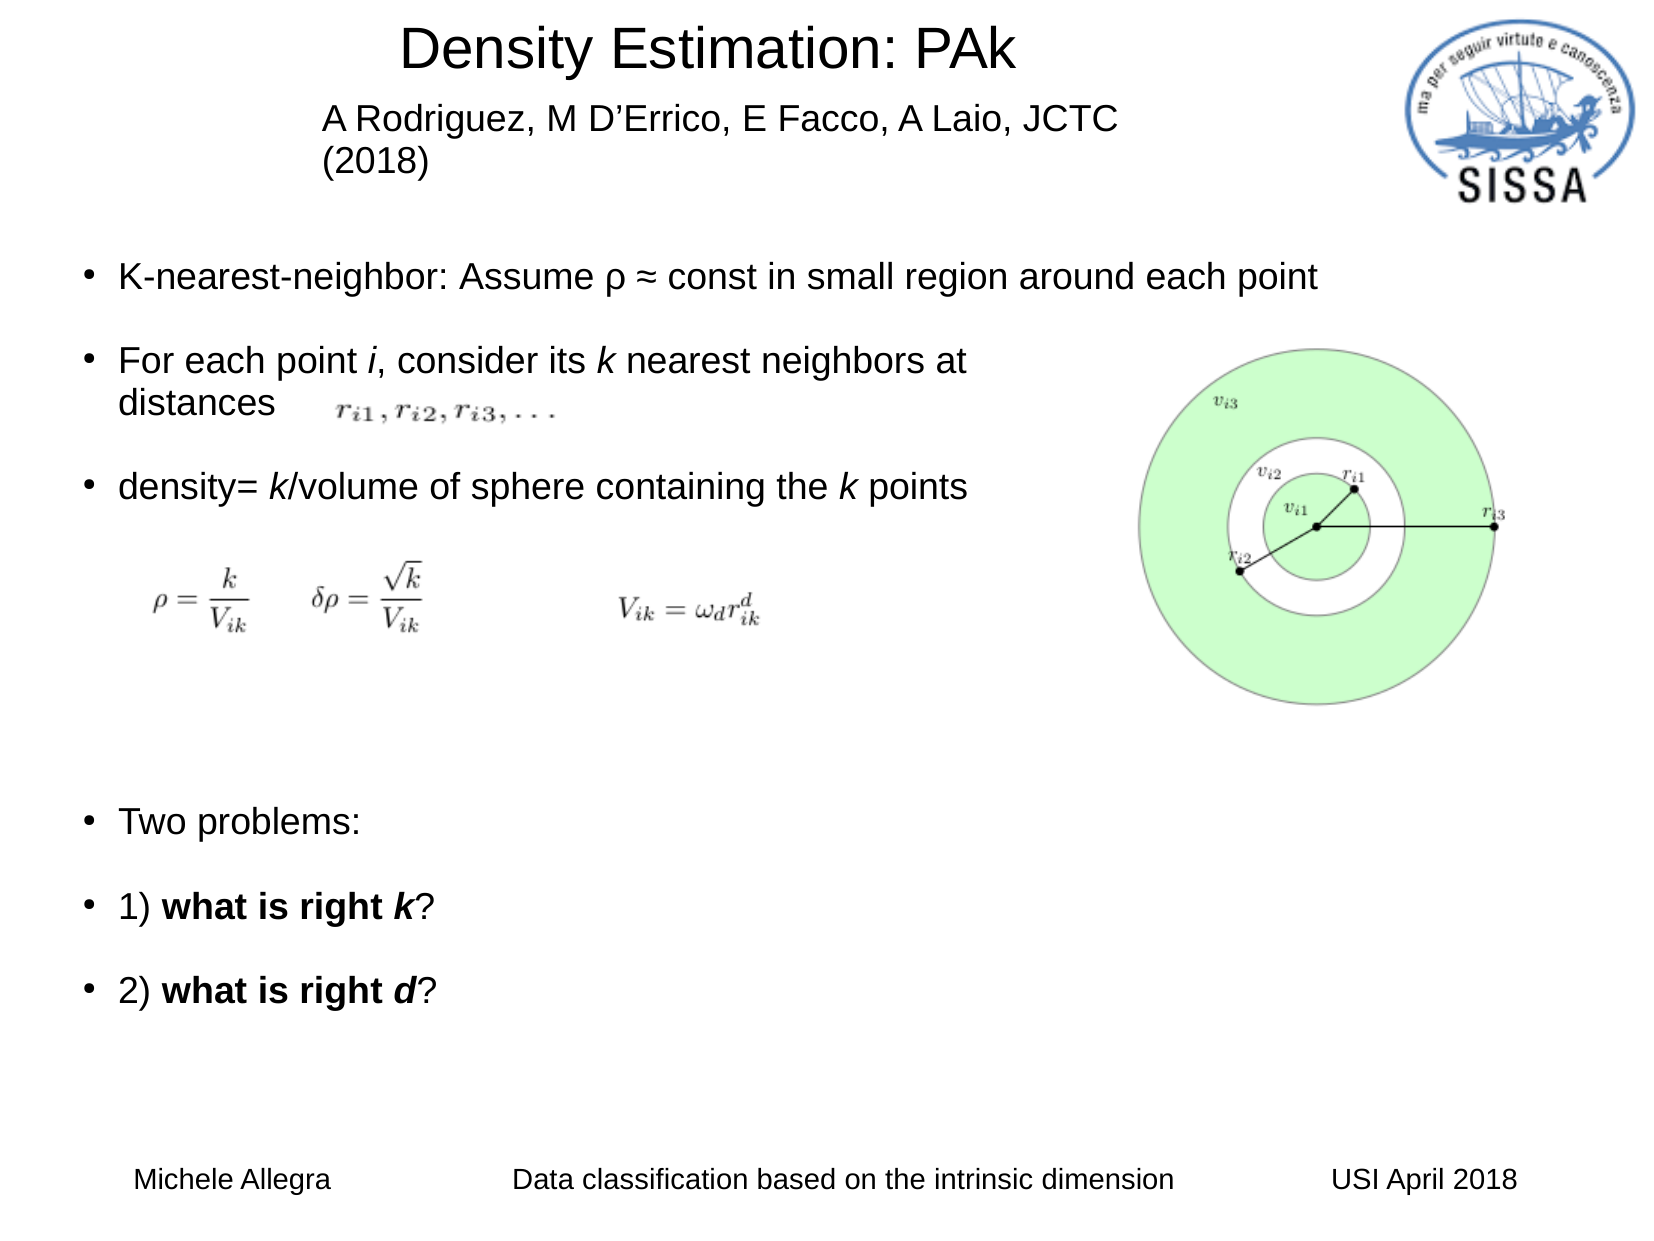

# Density Estimation: PAk
A Rodriguez, M D’Errico, E Facco, A Laio, JCTC (2018)
K-nearest-neighbor: Assume ρ ≈ const in small region around each point
For each point i, consider its k nearest neighbors at
distances
density= k/volume of sphere containing the k points
Two problems:
1) what is right k?
2) what is right d?
Michele Allegra Data classification based on the intrinsic dimension USI April 2018